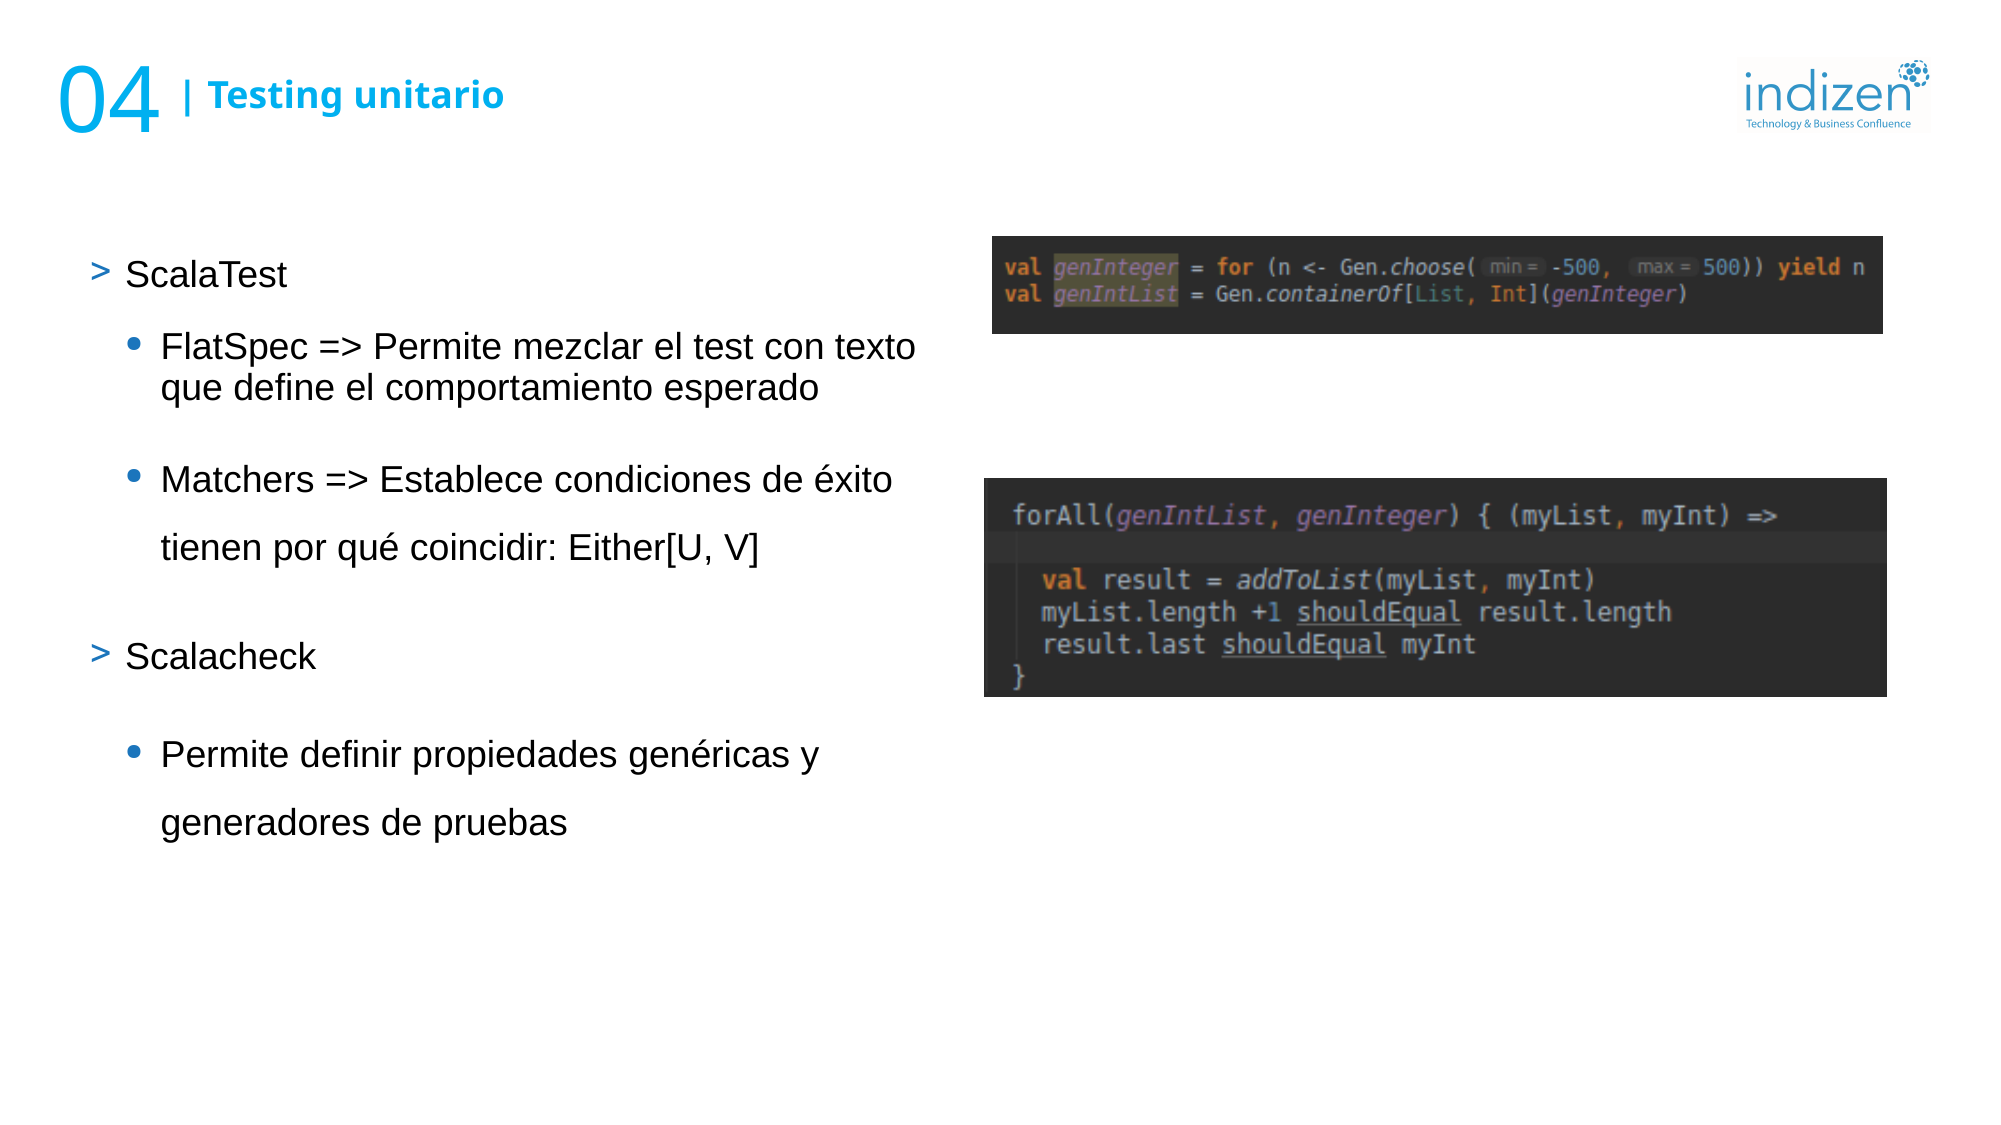

04
| Testing unitario
ScalaTest
FlatSpec => Permite mezclar el test con texto que define el comportamiento esperado
Matchers => Establece condiciones de éxito tienen por qué coincidir: Either[U, V]
Scalacheck
Permite definir propiedades genéricas y generadores de pruebas